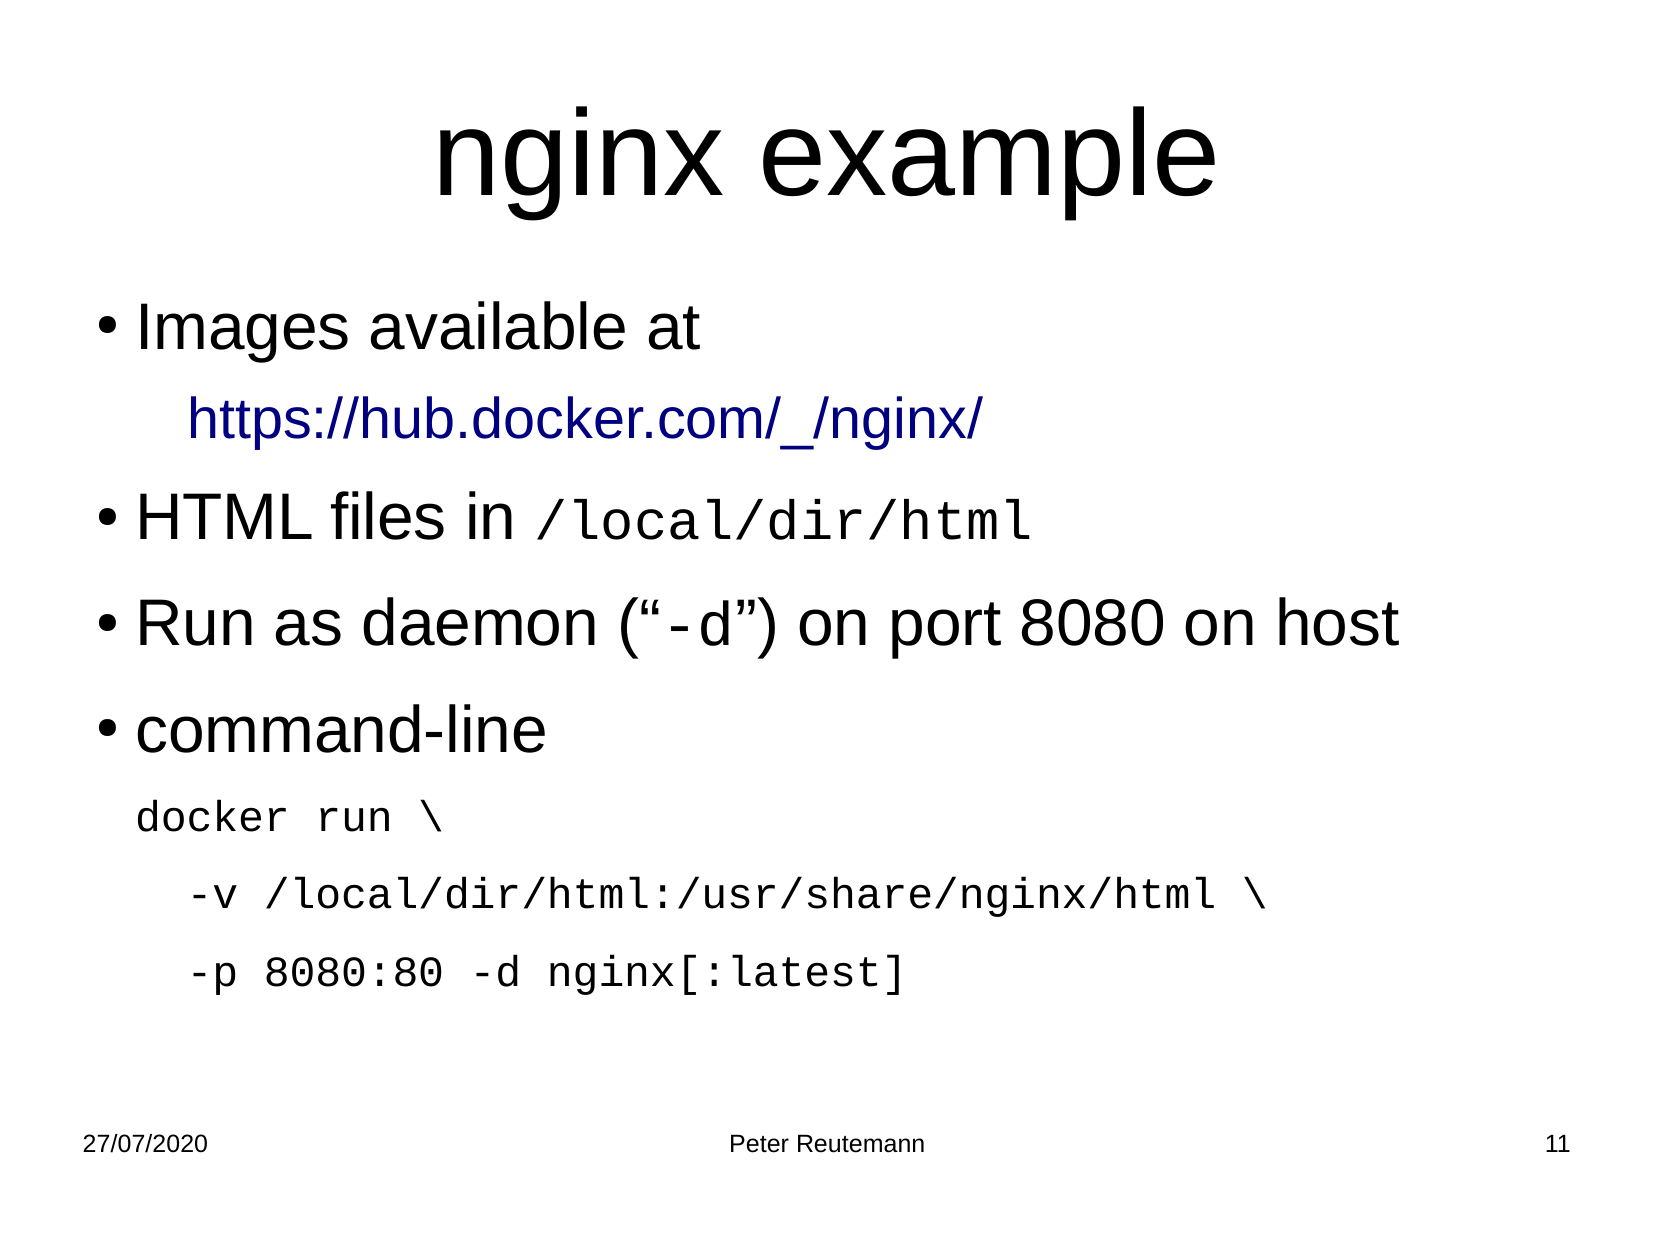

# nginx example
Images available at
https://hub.docker.com/_/nginx/
HTML files in /local/dir/html
Run as daemon (“-d”) on port 8080 on host
command-line
docker run \
 -v /local/dir/html:/usr/share/nginx/html \
 -p 8080:80 -d nginx[:latest]
27/07/2020
Peter Reutemann
11